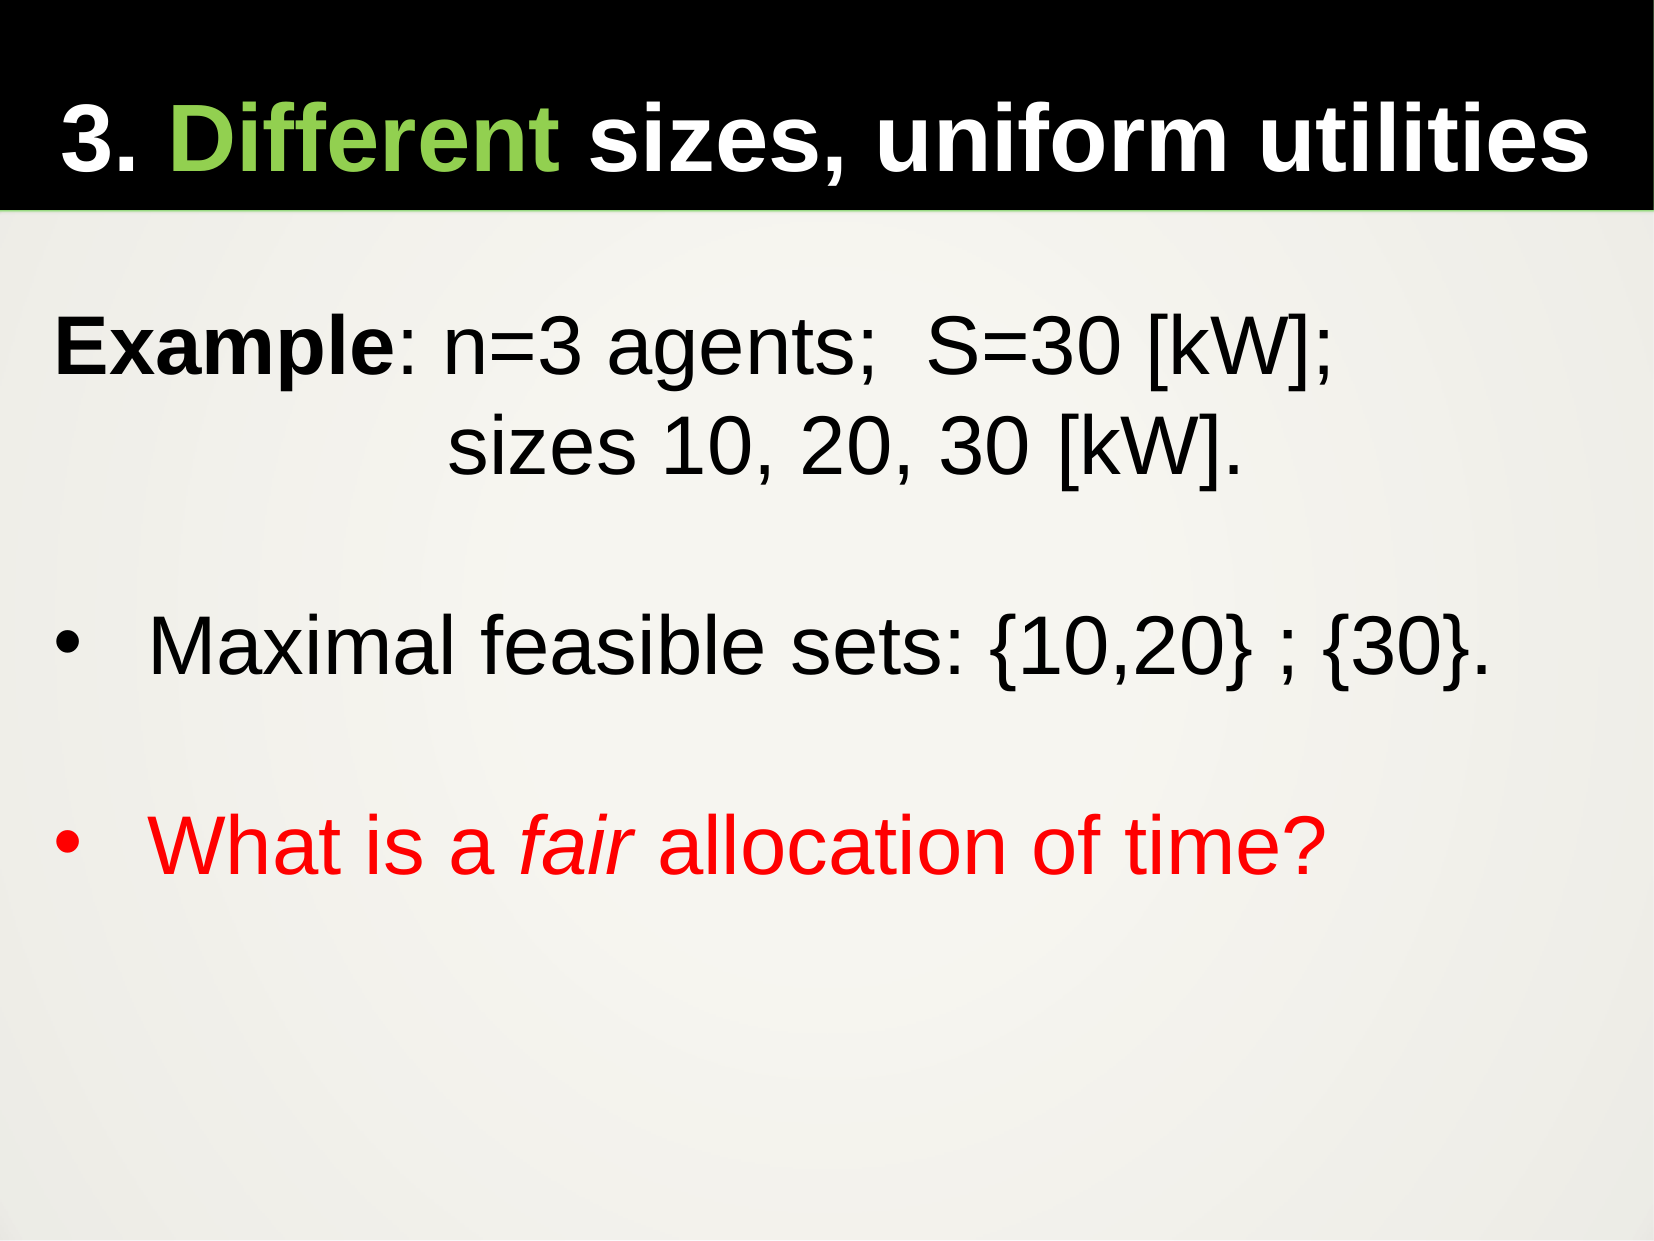

# 3. Different sizes, uniform utilities
Example: n=3 agents; S=30 [kW];
 sizes 10, 20, 30 [kW].
Maximal feasible sets: {10,20} ; {30}.
What is a fair allocation of time?